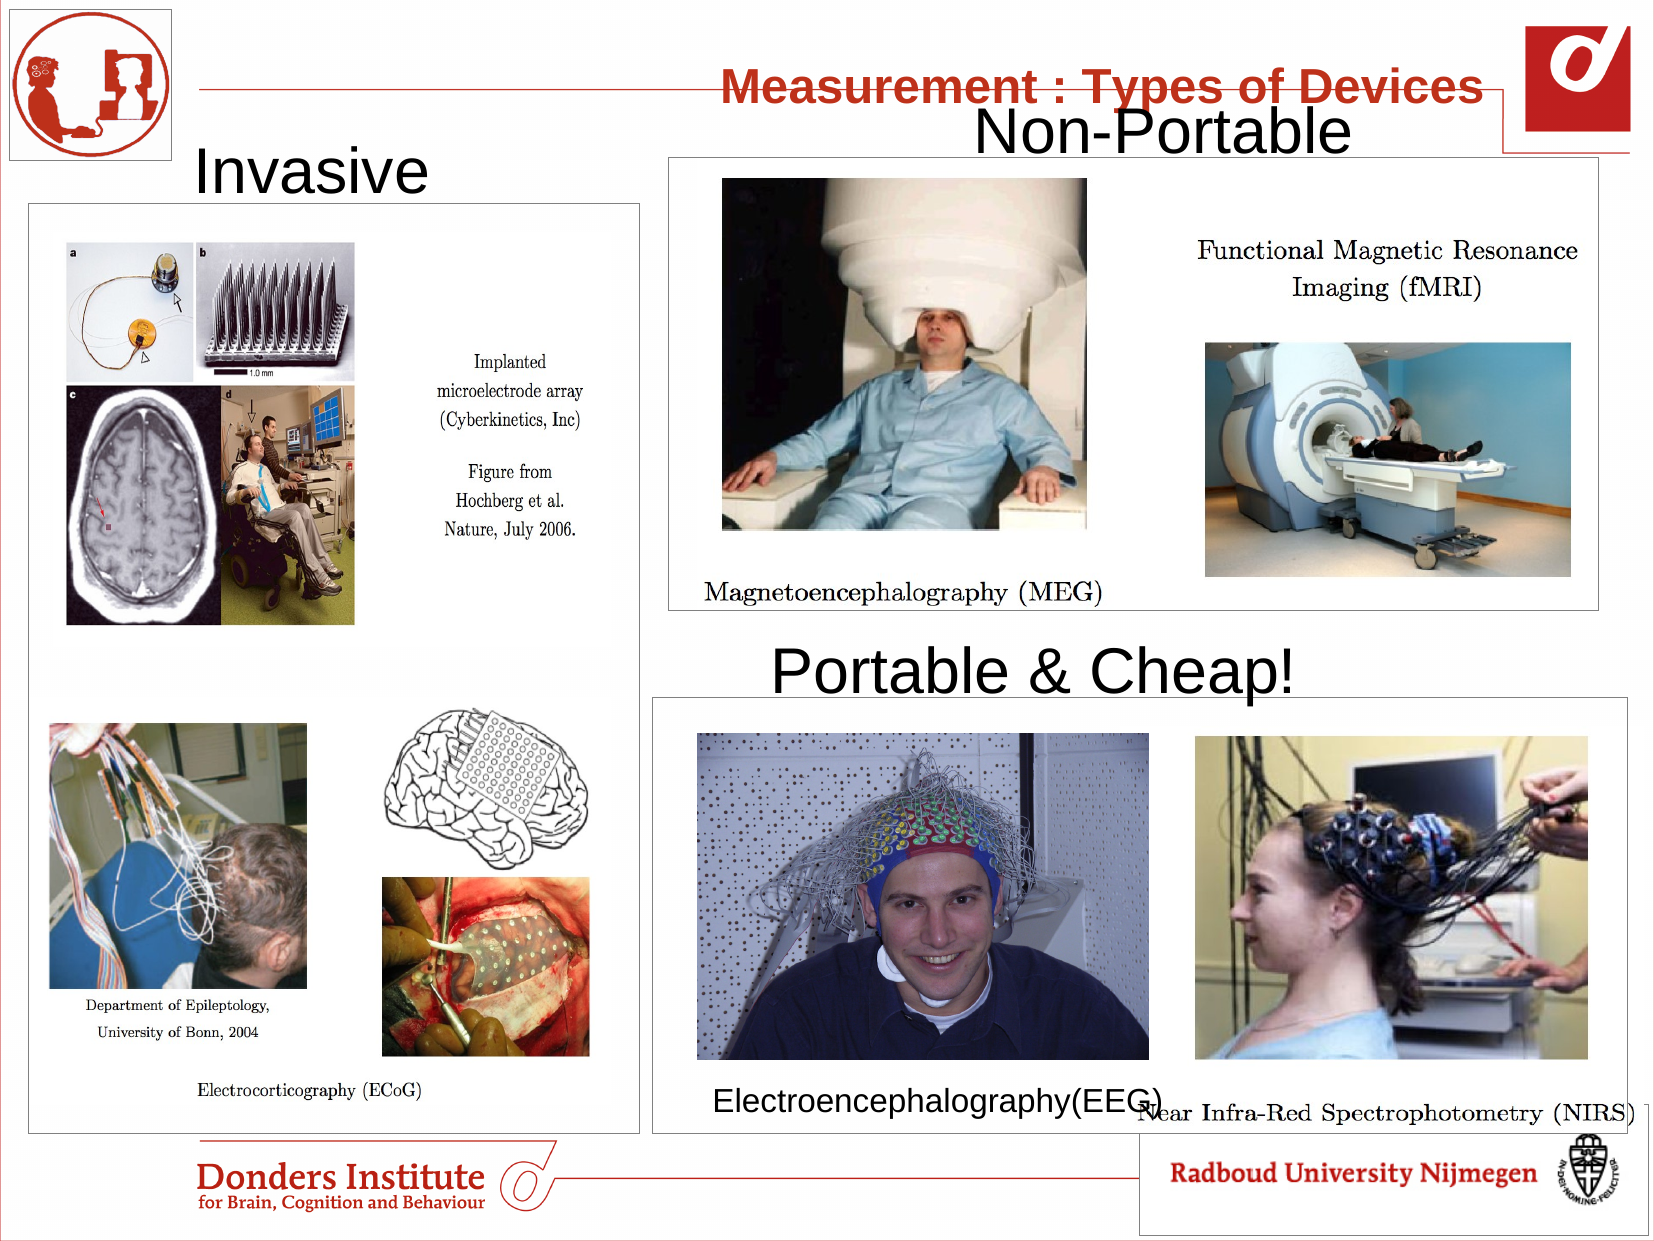

# Measurement : Types of Devices
Non-Portable
Invasive
Portable & Cheap!
Electroencephalography(EEG)